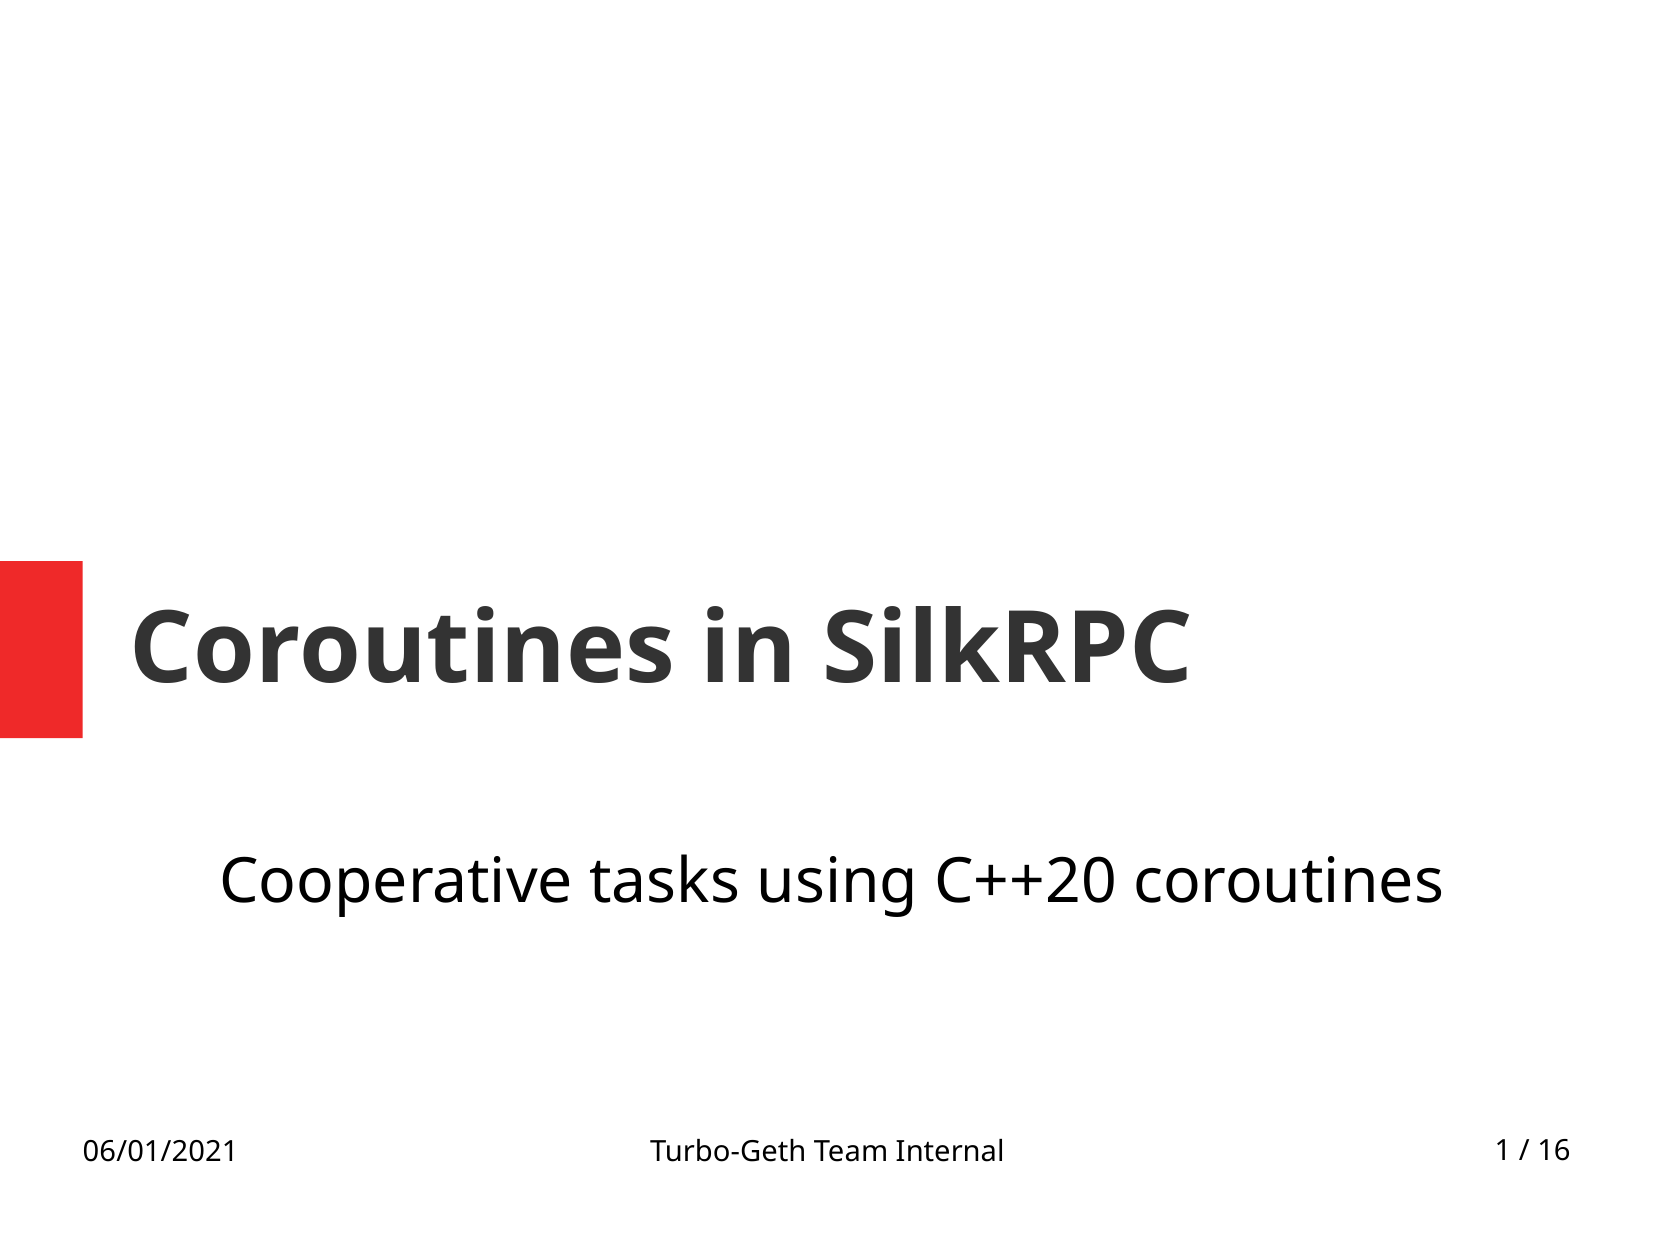

# Coroutines in SilkRPC
Cooperative tasks using C++20 coroutines
1